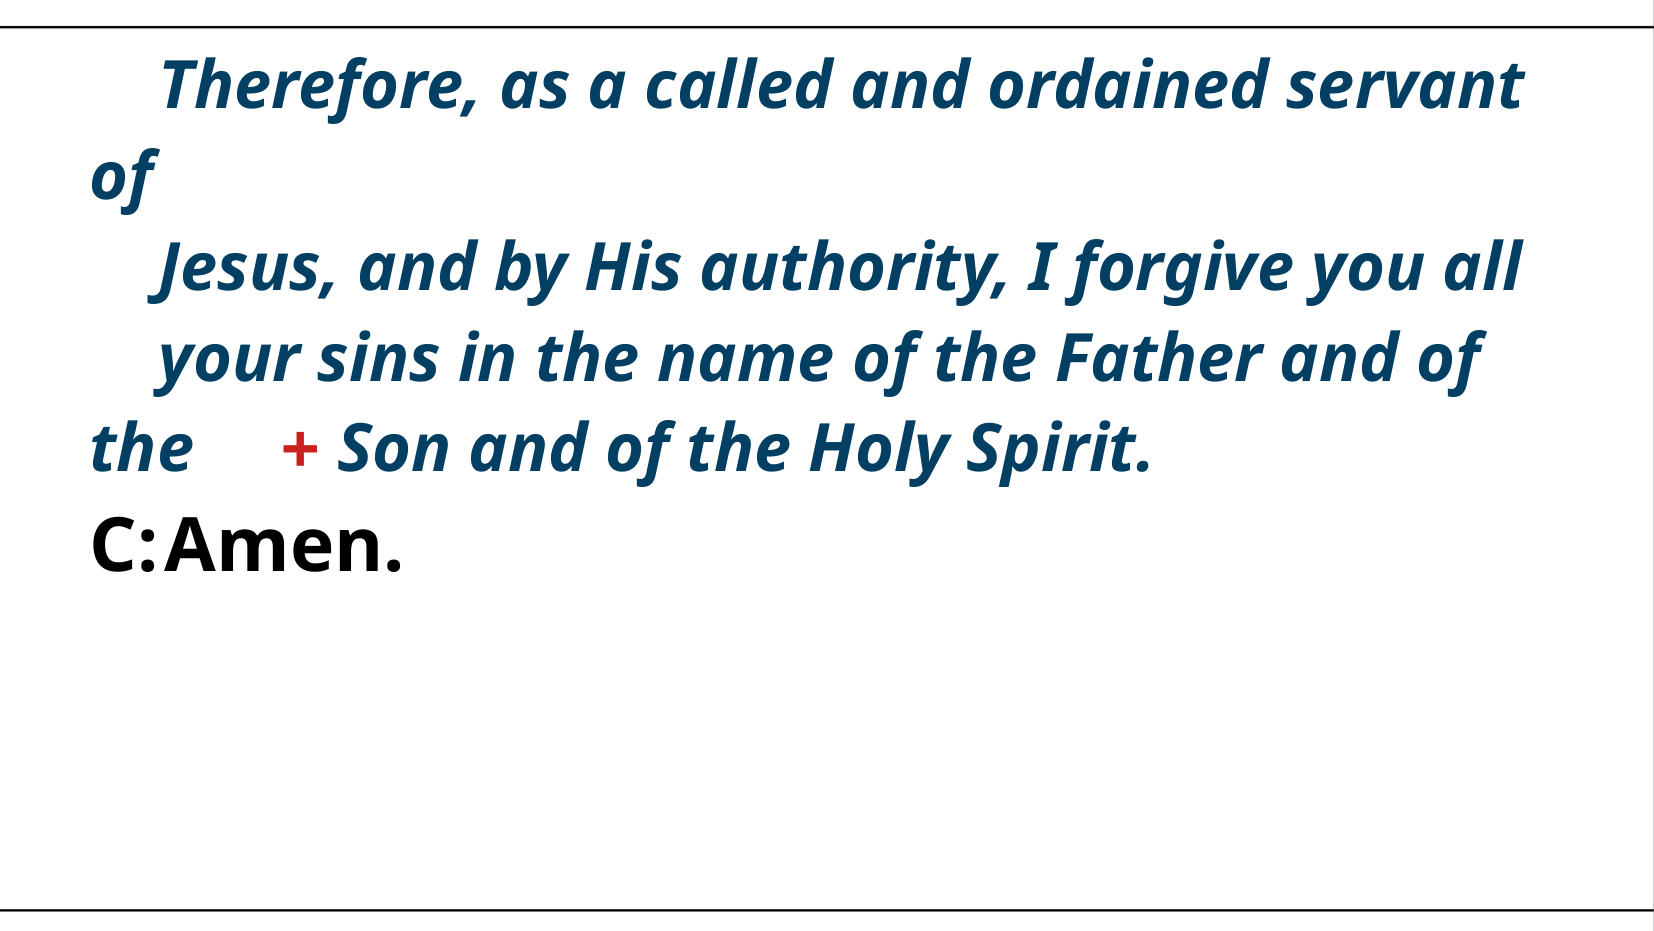

Therefore, as a called and ordained servant of
 Jesus, and by His authority, I forgive you all
 your sins in the name of the Father and of the + Son and of the Holy Spirit.
C:	Amen.